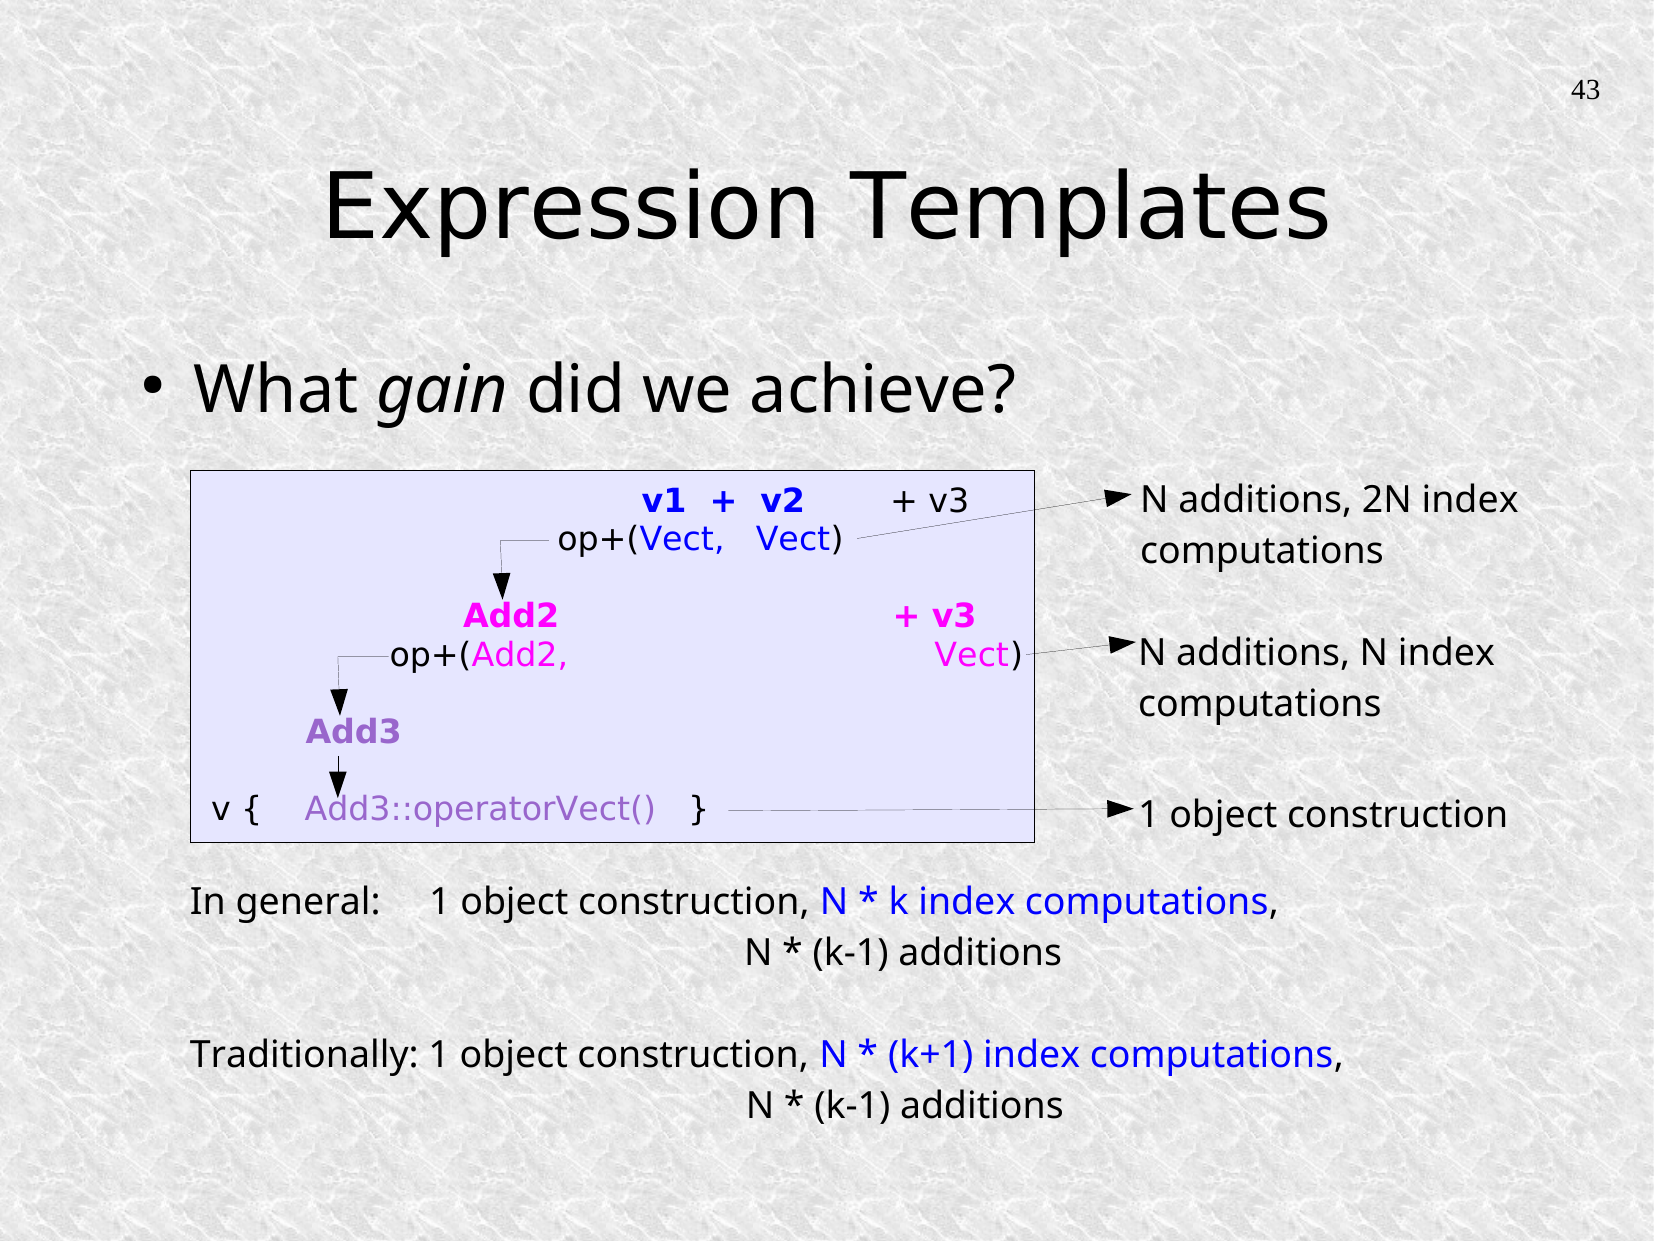

43
# Expression Templates
What gain did we achieve?
But there's more...
N additions, 2N index
computations
 v1 + v2 + v3
 op+(Vect, Vect)
 Add2 + v3
 op+(Add2, Vect)
 Add3
 v { Add3::operatorVect() }
N additions, N index
computations
1 object construction
In general: 1 object construction, N * k index computations,
 N * (k-1) additions
Traditionally: 1 object construction, N * (k+1) index computations,
 N * (k-1) additions